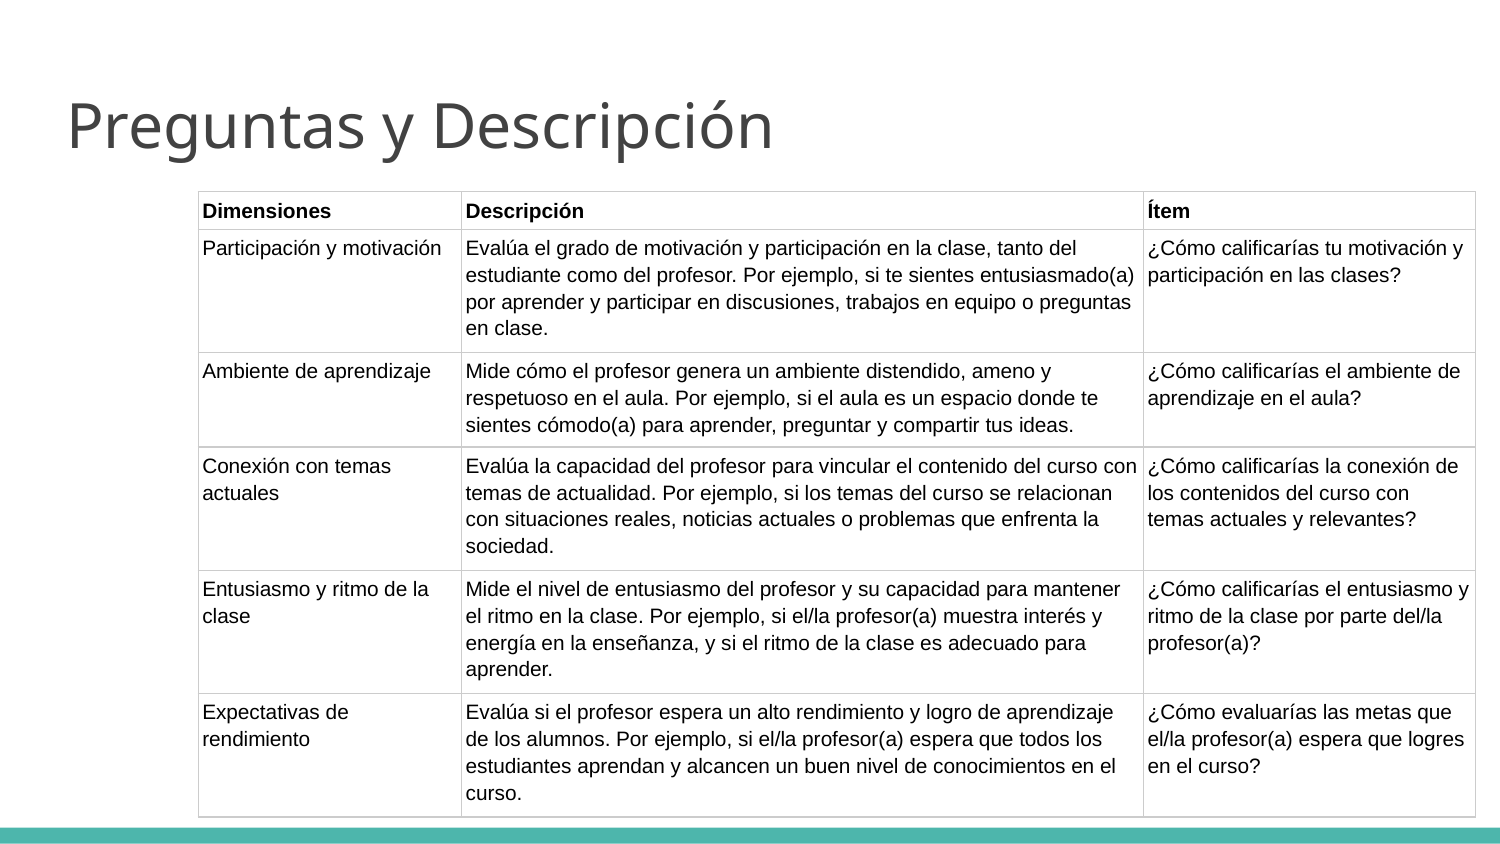

# Preguntas y Descripción
| Dimensiones | Descripción | Ítem |
| --- | --- | --- |
| Participación y motivación | Evalúa el grado de motivación y participación en la clase, tanto del estudiante como del profesor. Por ejemplo, si te sientes entusiasmado(a) por aprender y participar en discusiones, trabajos en equipo o preguntas en clase. | ¿Cómo calificarías tu motivación y participación en las clases? |
| Ambiente de aprendizaje | Mide cómo el profesor genera un ambiente distendido, ameno y respetuoso en el aula. Por ejemplo, si el aula es un espacio donde te sientes cómodo(a) para aprender, preguntar y compartir tus ideas. | ¿Cómo calificarías el ambiente de aprendizaje en el aula? |
| Conexión con temas actuales | Evalúa la capacidad del profesor para vincular el contenido del curso con temas de actualidad. Por ejemplo, si los temas del curso se relacionan con situaciones reales, noticias actuales o problemas que enfrenta la sociedad. | ¿Cómo calificarías la conexión de los contenidos del curso con temas actuales y relevantes? |
| Entusiasmo y ritmo de la clase | Mide el nivel de entusiasmo del profesor y su capacidad para mantener el ritmo en la clase. Por ejemplo, si el/la profesor(a) muestra interés y energía en la enseñanza, y si el ritmo de la clase es adecuado para aprender. | ¿Cómo calificarías el entusiasmo y ritmo de la clase por parte del/la profesor(a)? |
| Expectativas de rendimiento | Evalúa si el profesor espera un alto rendimiento y logro de aprendizaje de los alumnos. Por ejemplo, si el/la profesor(a) espera que todos los estudiantes aprendan y alcancen un buen nivel de conocimientos en el curso. | ¿Cómo evaluarías las metas que el/la profesor(a) espera que logres en el curso? |